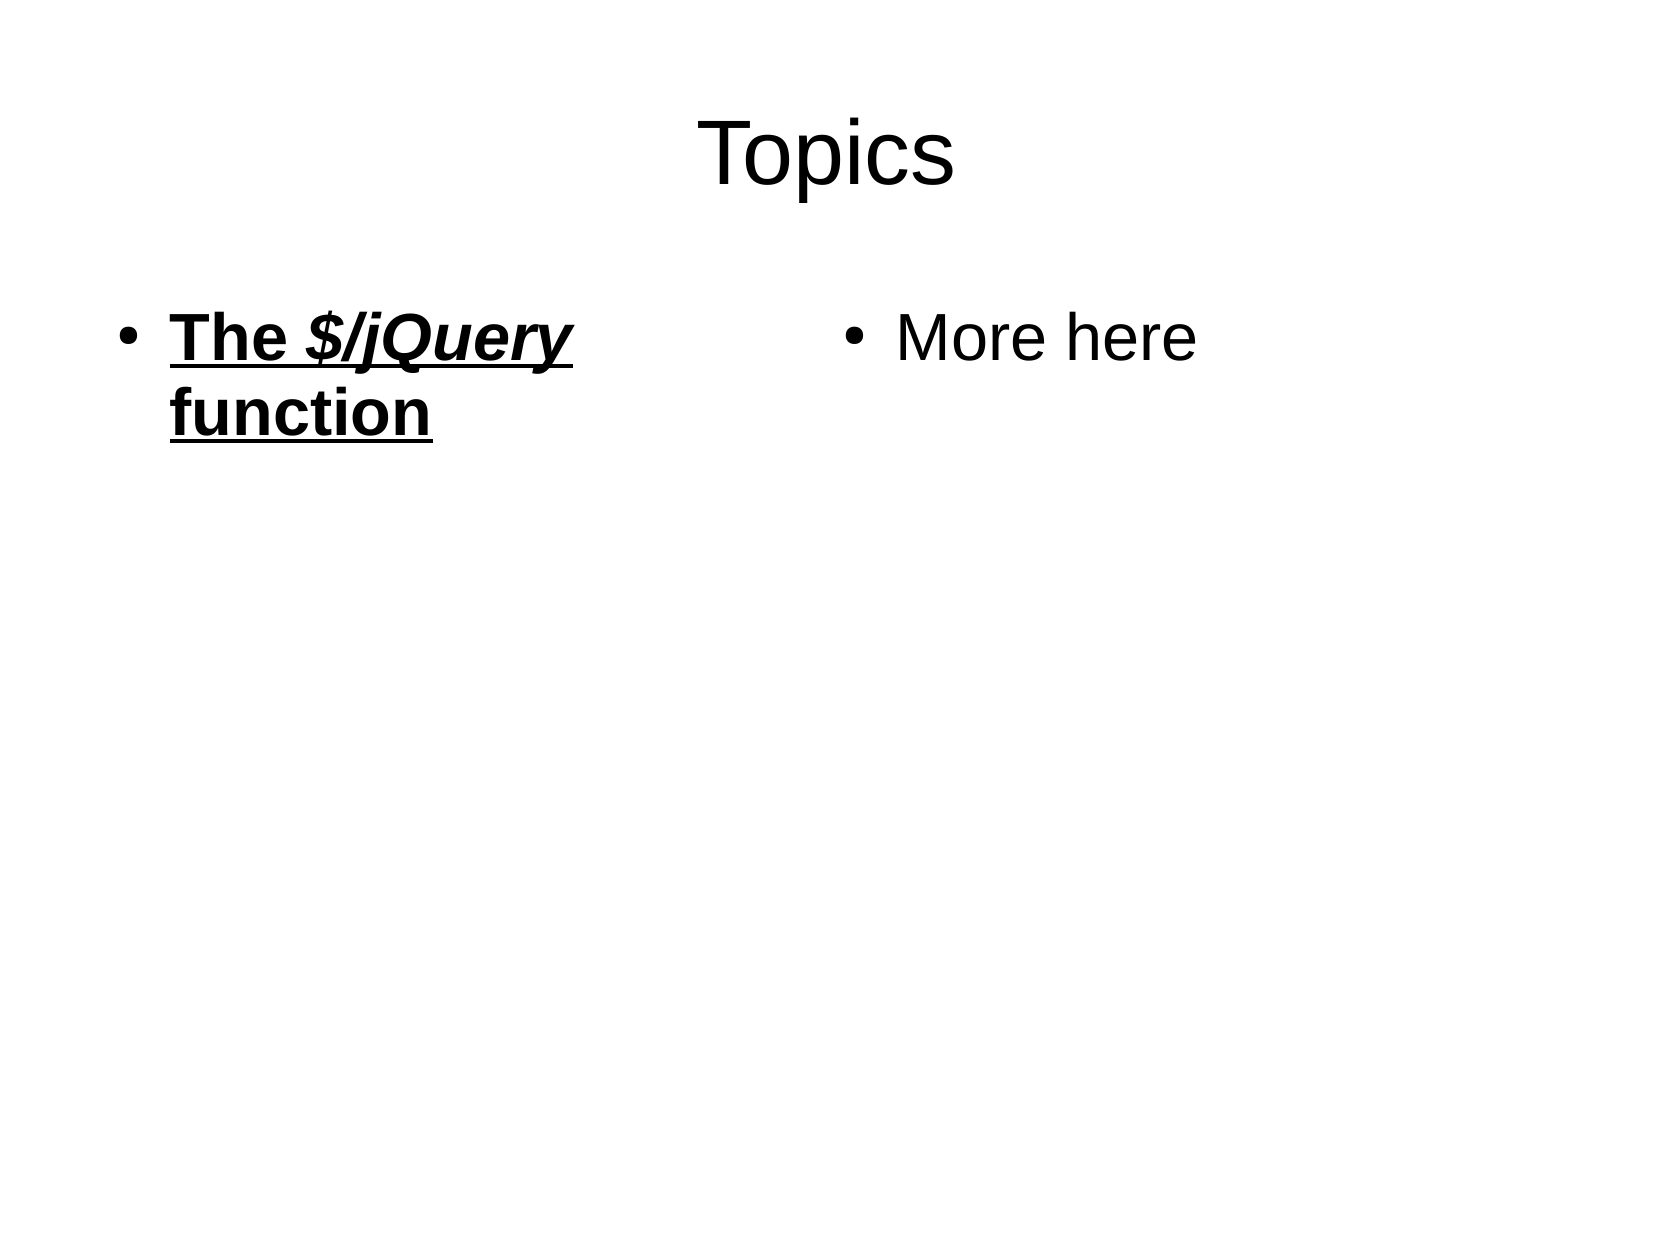

# Topics
The $/jQuery function
More here